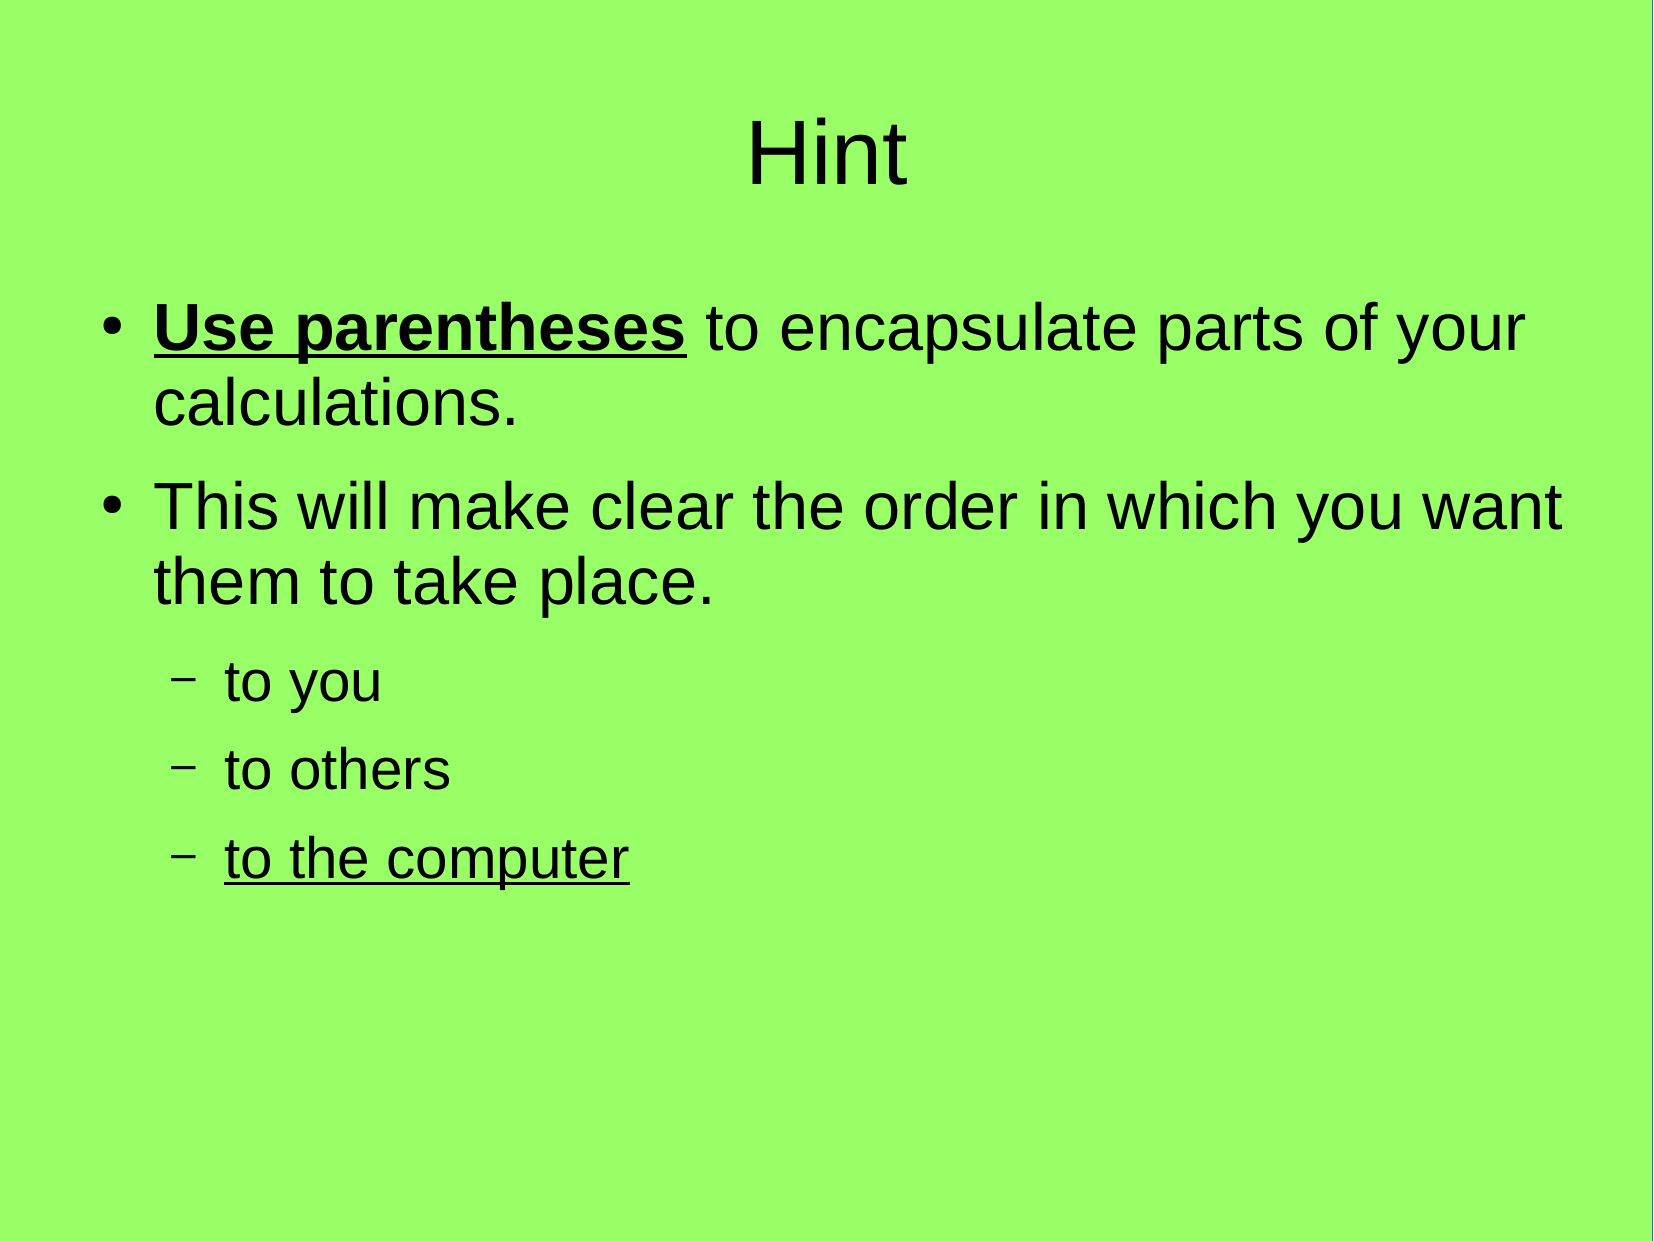

# Hint
Use parentheses to encapsulate parts of your calculations.
This will make clear the order in which you want them to take place.
to you
to others
to the computer